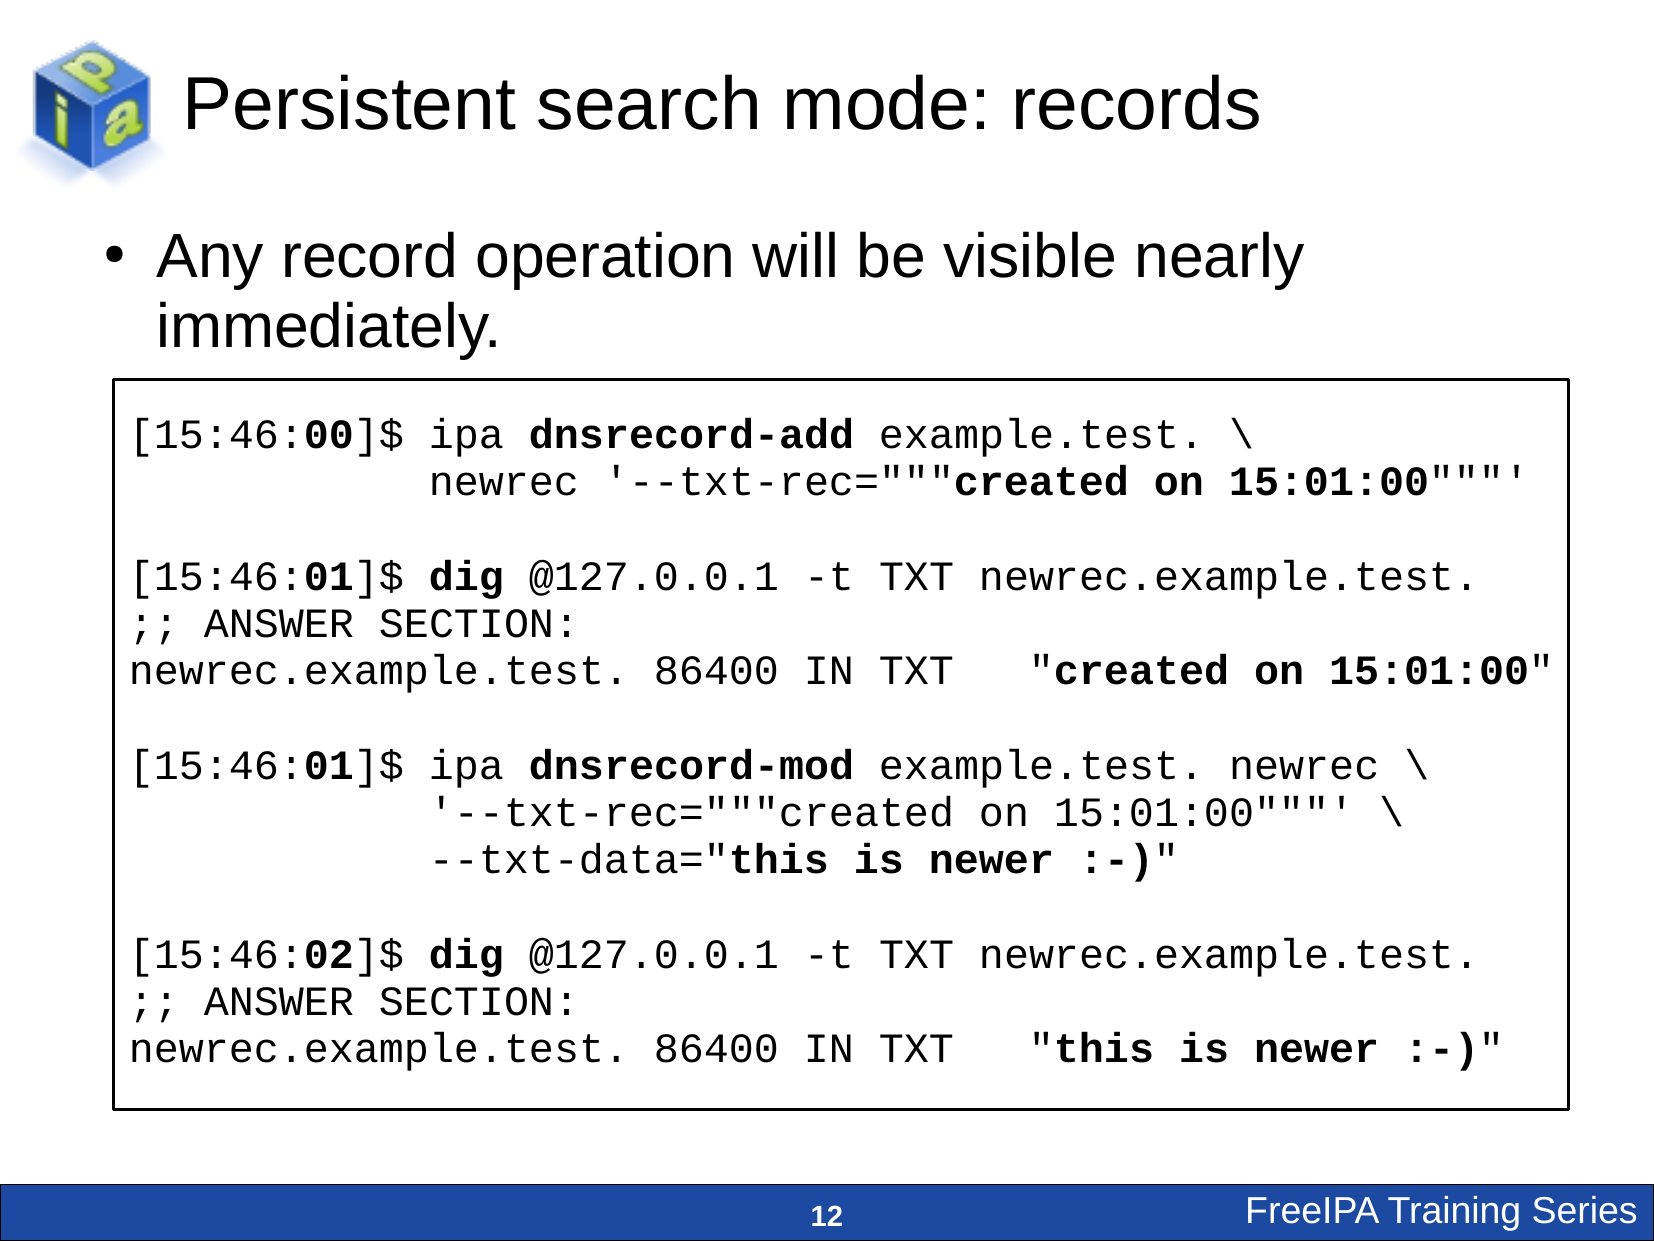

# Persistent search mode: records
Any record operation will be visible nearly immediately.
[15:46:00]$ ipa dnsrecord-add example.test. \
 newrec '--txt-rec="""created on 15:01:00"""'
[15:46:01]$ dig @127.0.0.1 -t TXT newrec.example.test.
;; ANSWER SECTION:
newrec.example.test.	86400	IN	TXT	"created on 15:01:00"
[15:46:01]$ ipa dnsrecord-mod example.test. newrec \
 '--txt-rec="""created on 15:01:00"""' \
 --txt-data="this is newer :-)"
[15:46:02]$ dig @127.0.0.1 -t TXT newrec.example.test.
;; ANSWER SECTION:
newrec.example.test.	86400	IN	TXT	"this is newer :-)"
12